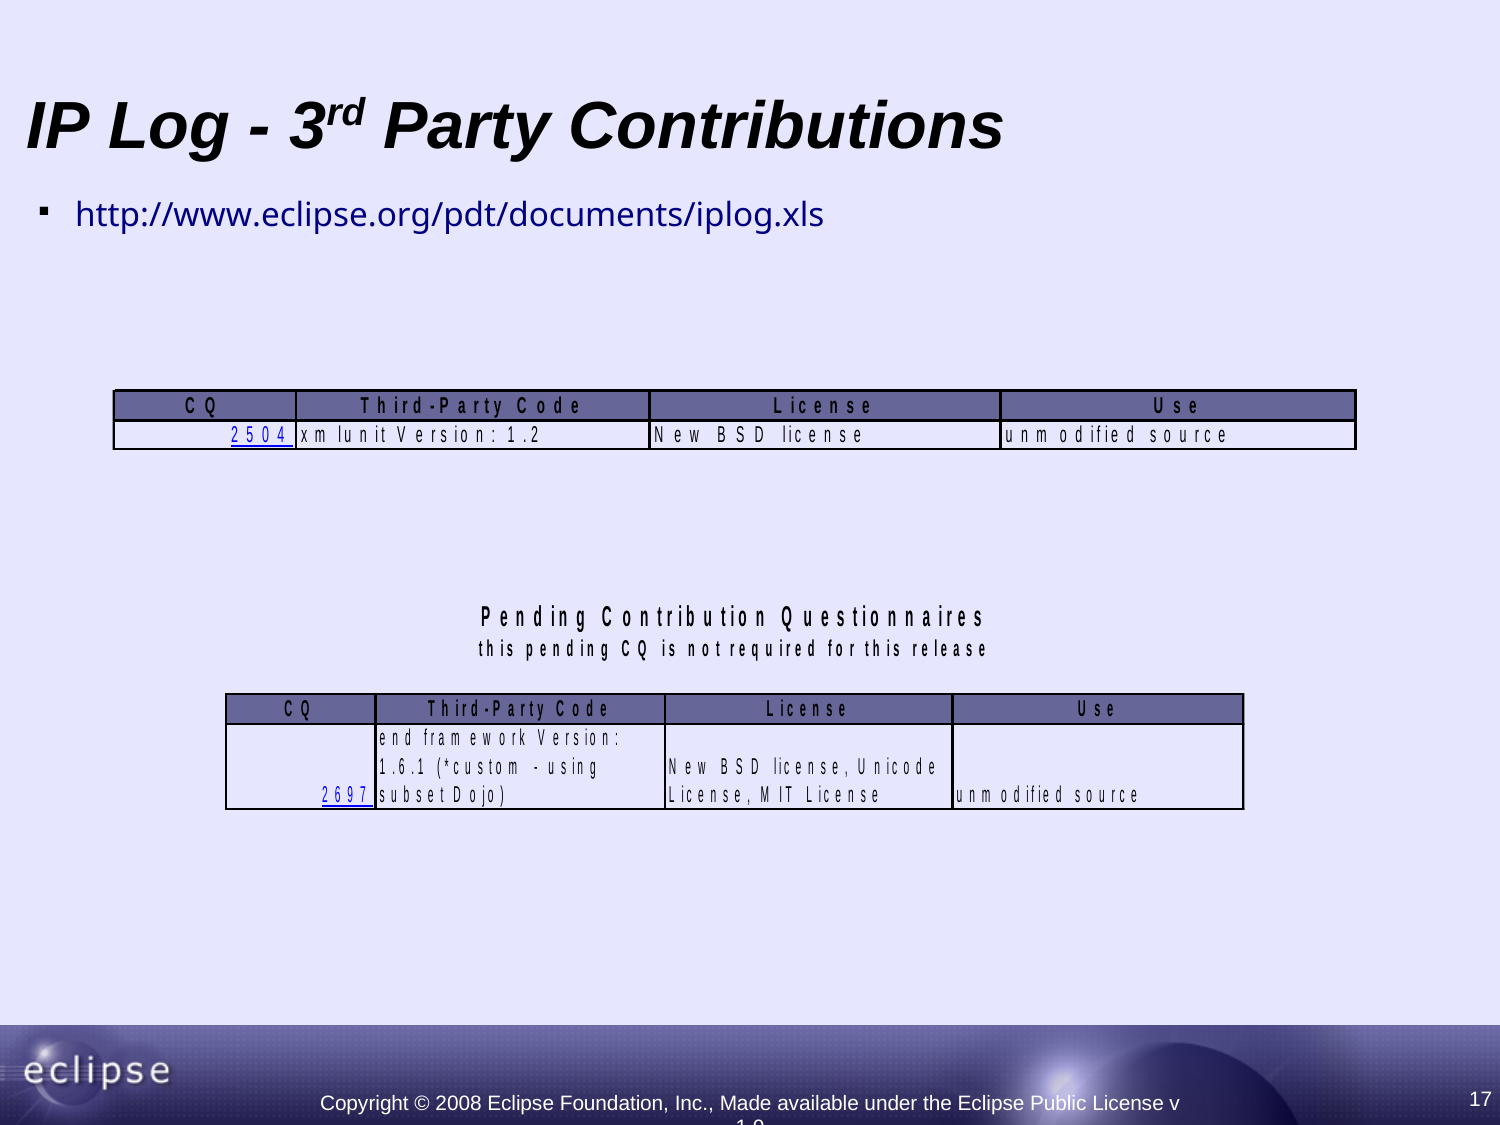

# IP Log - 3rd Party Contributions
http://www.eclipse.org/pdt/documents/iplog.xls
17